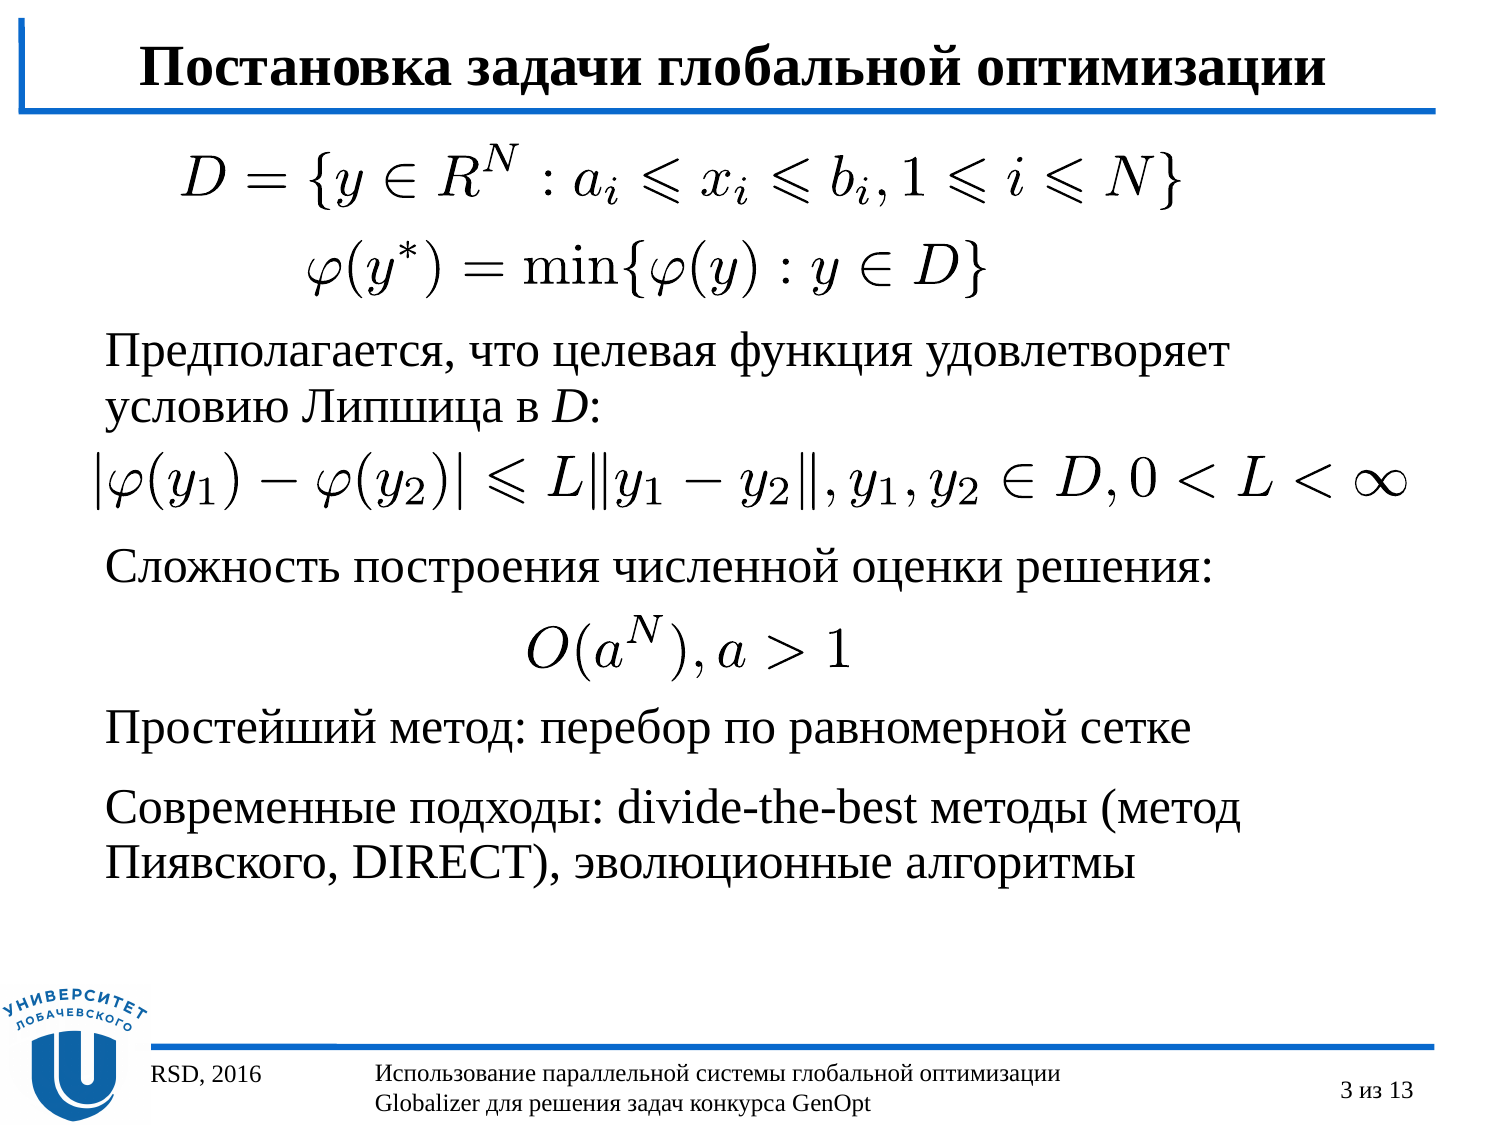

Постановка задачи глобальной оптимизации
Предполагается, что целевая функция удовлетворяет условию Липшица в D:
Сложность построения численной оценки решения:
Простейший метод: перебор по равномерной сетке
Современные подходы: divide-the-best методы (метод Пиявского, DIRECT), эволюционные алгоритмы